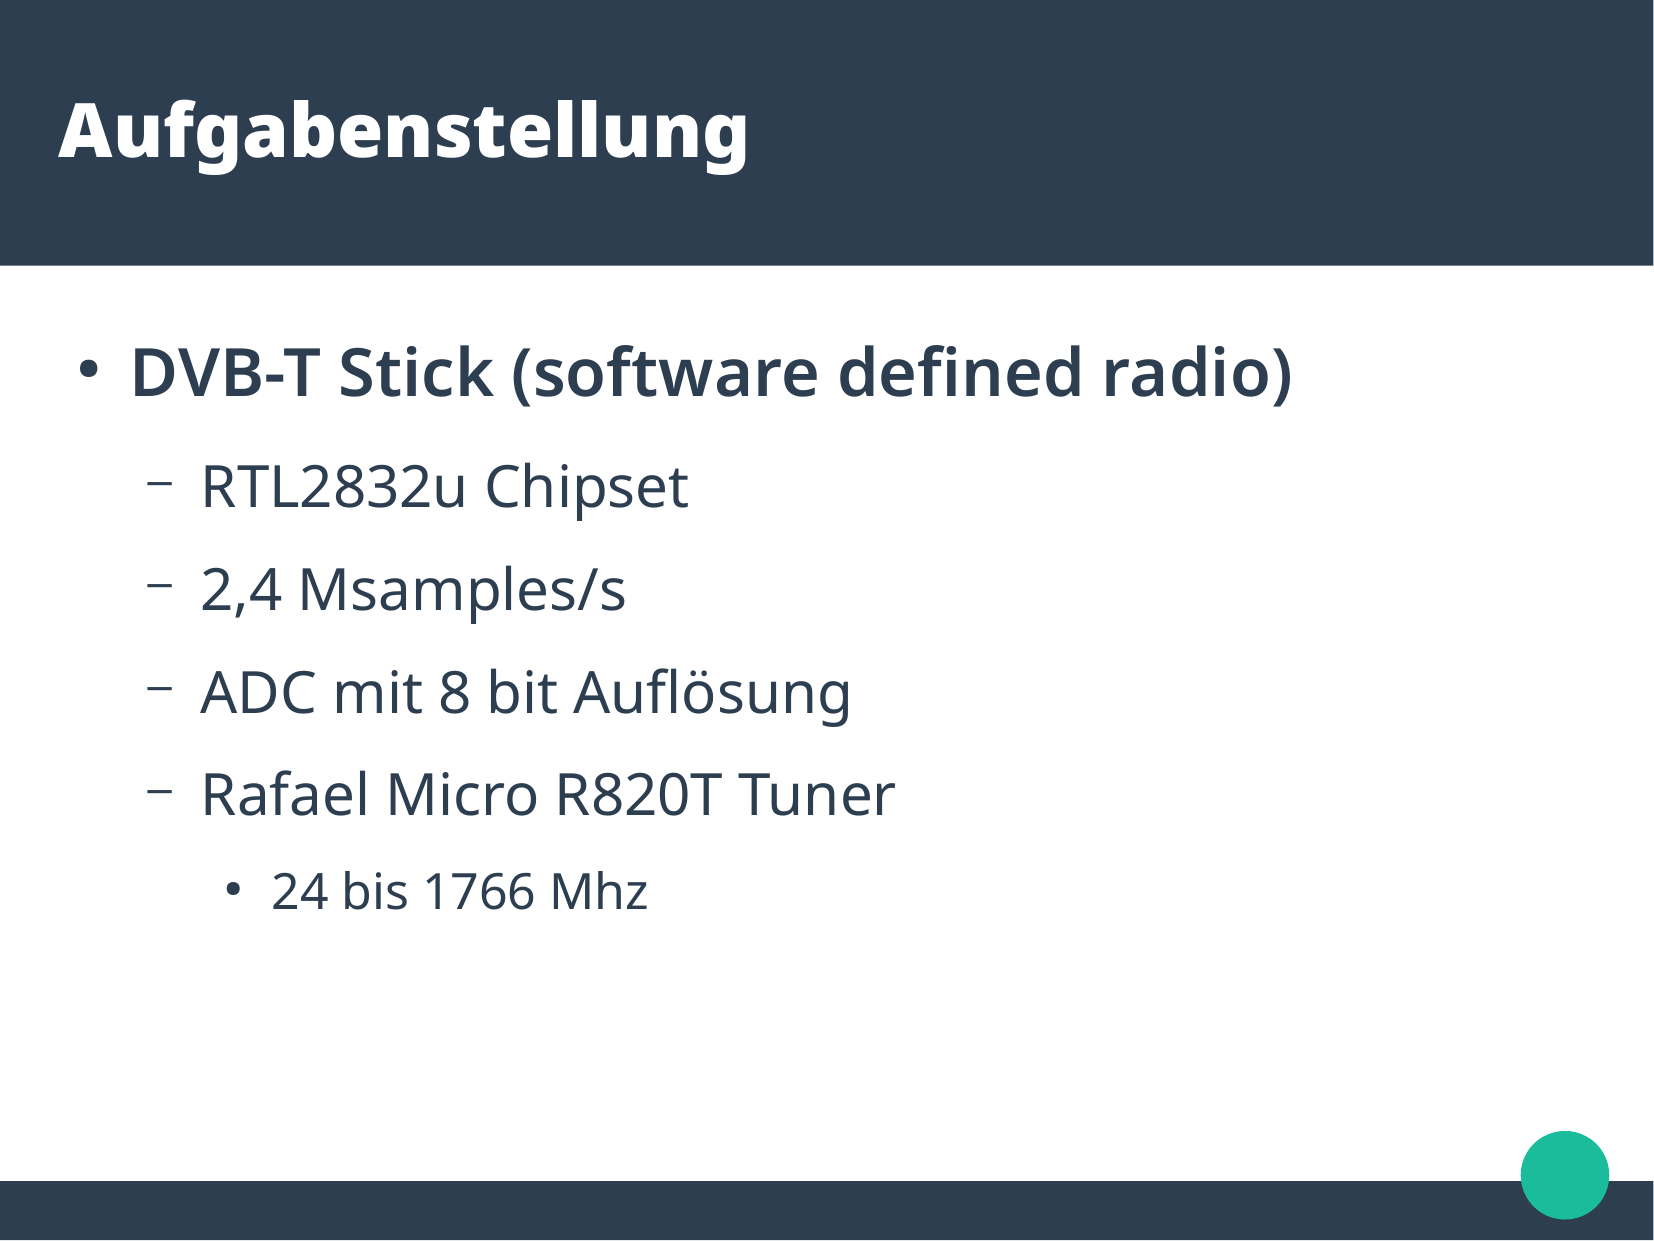

# Aufgabenstellung
DVB-T Stick (software defined radio)
RTL2832u Chipset
2,4 Msamples/s
ADC mit 8 bit Auflösung
Rafael Micro R820T Tuner
24 bis 1766 Mhz